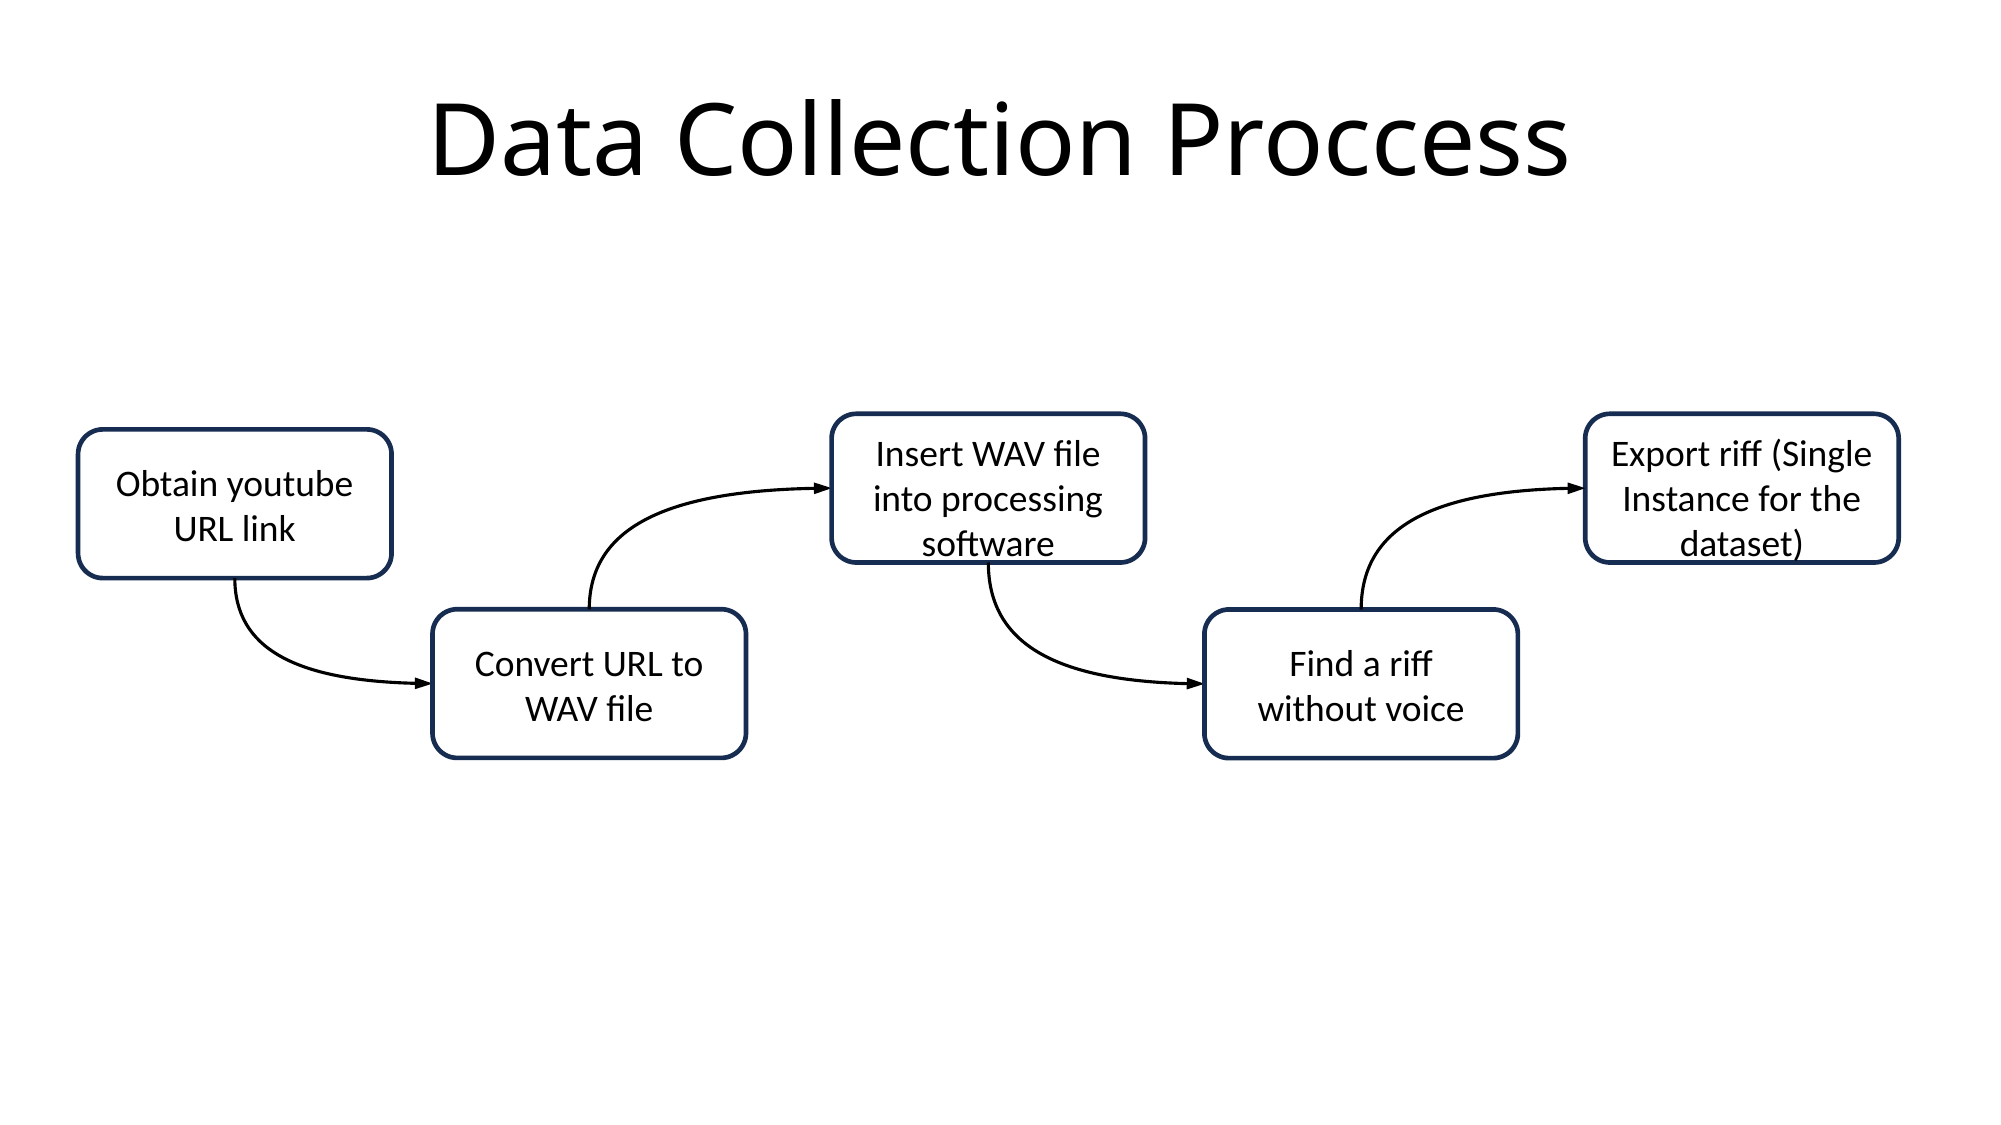

# Data Collection Proccess
Insert WAV file into processing software
Export riff (Single Instance for the dataset)
Obtain youtube URL link
Convert URL to WAV file
Find a riff without voice